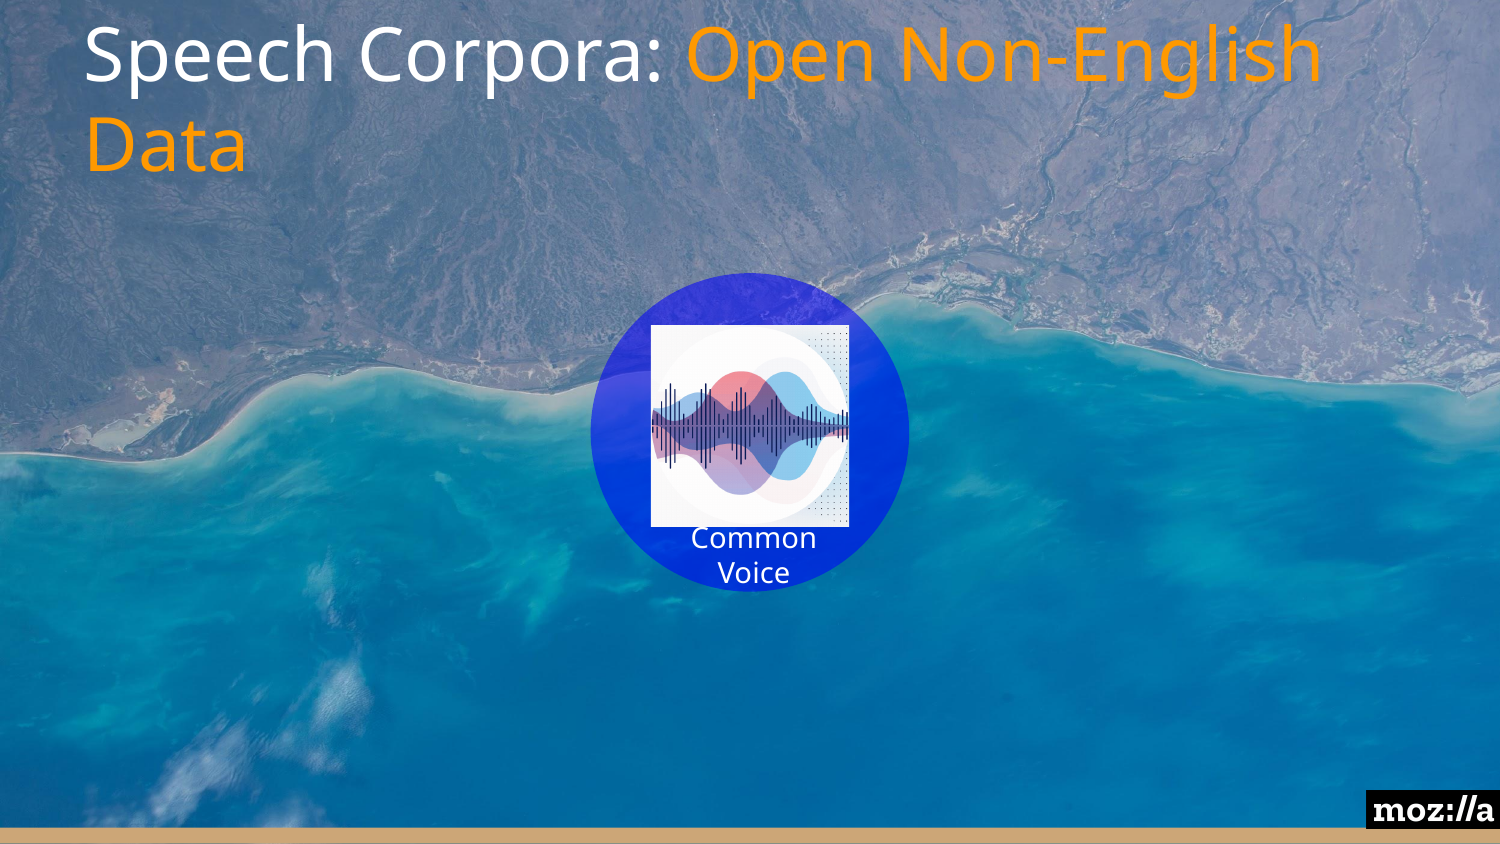

# Speech Corpora: Open Non-English Data
Common Voice